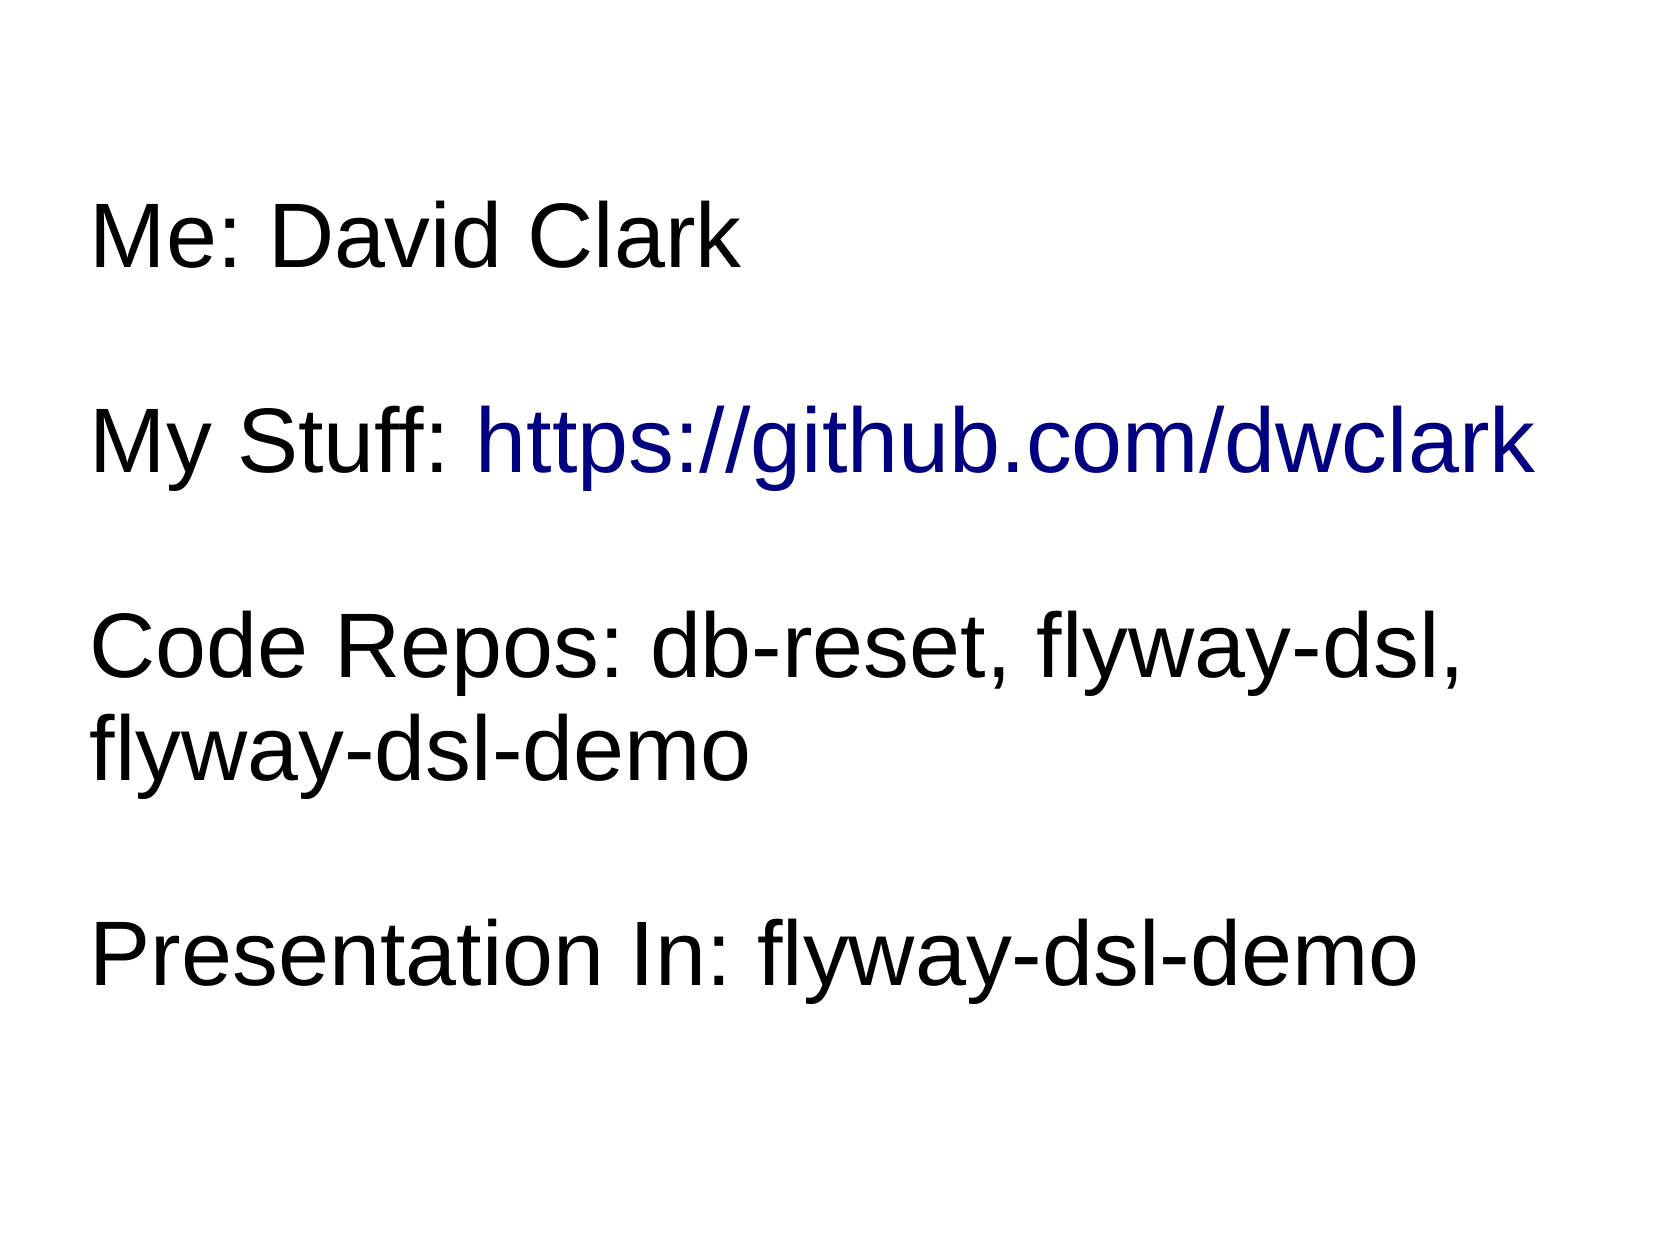

Me: David Clark
My Stuff: https://github.com/dwclark
Code Repos: db-reset, flyway-dsl, flyway-dsl-demo
Presentation In: flyway-dsl-demo